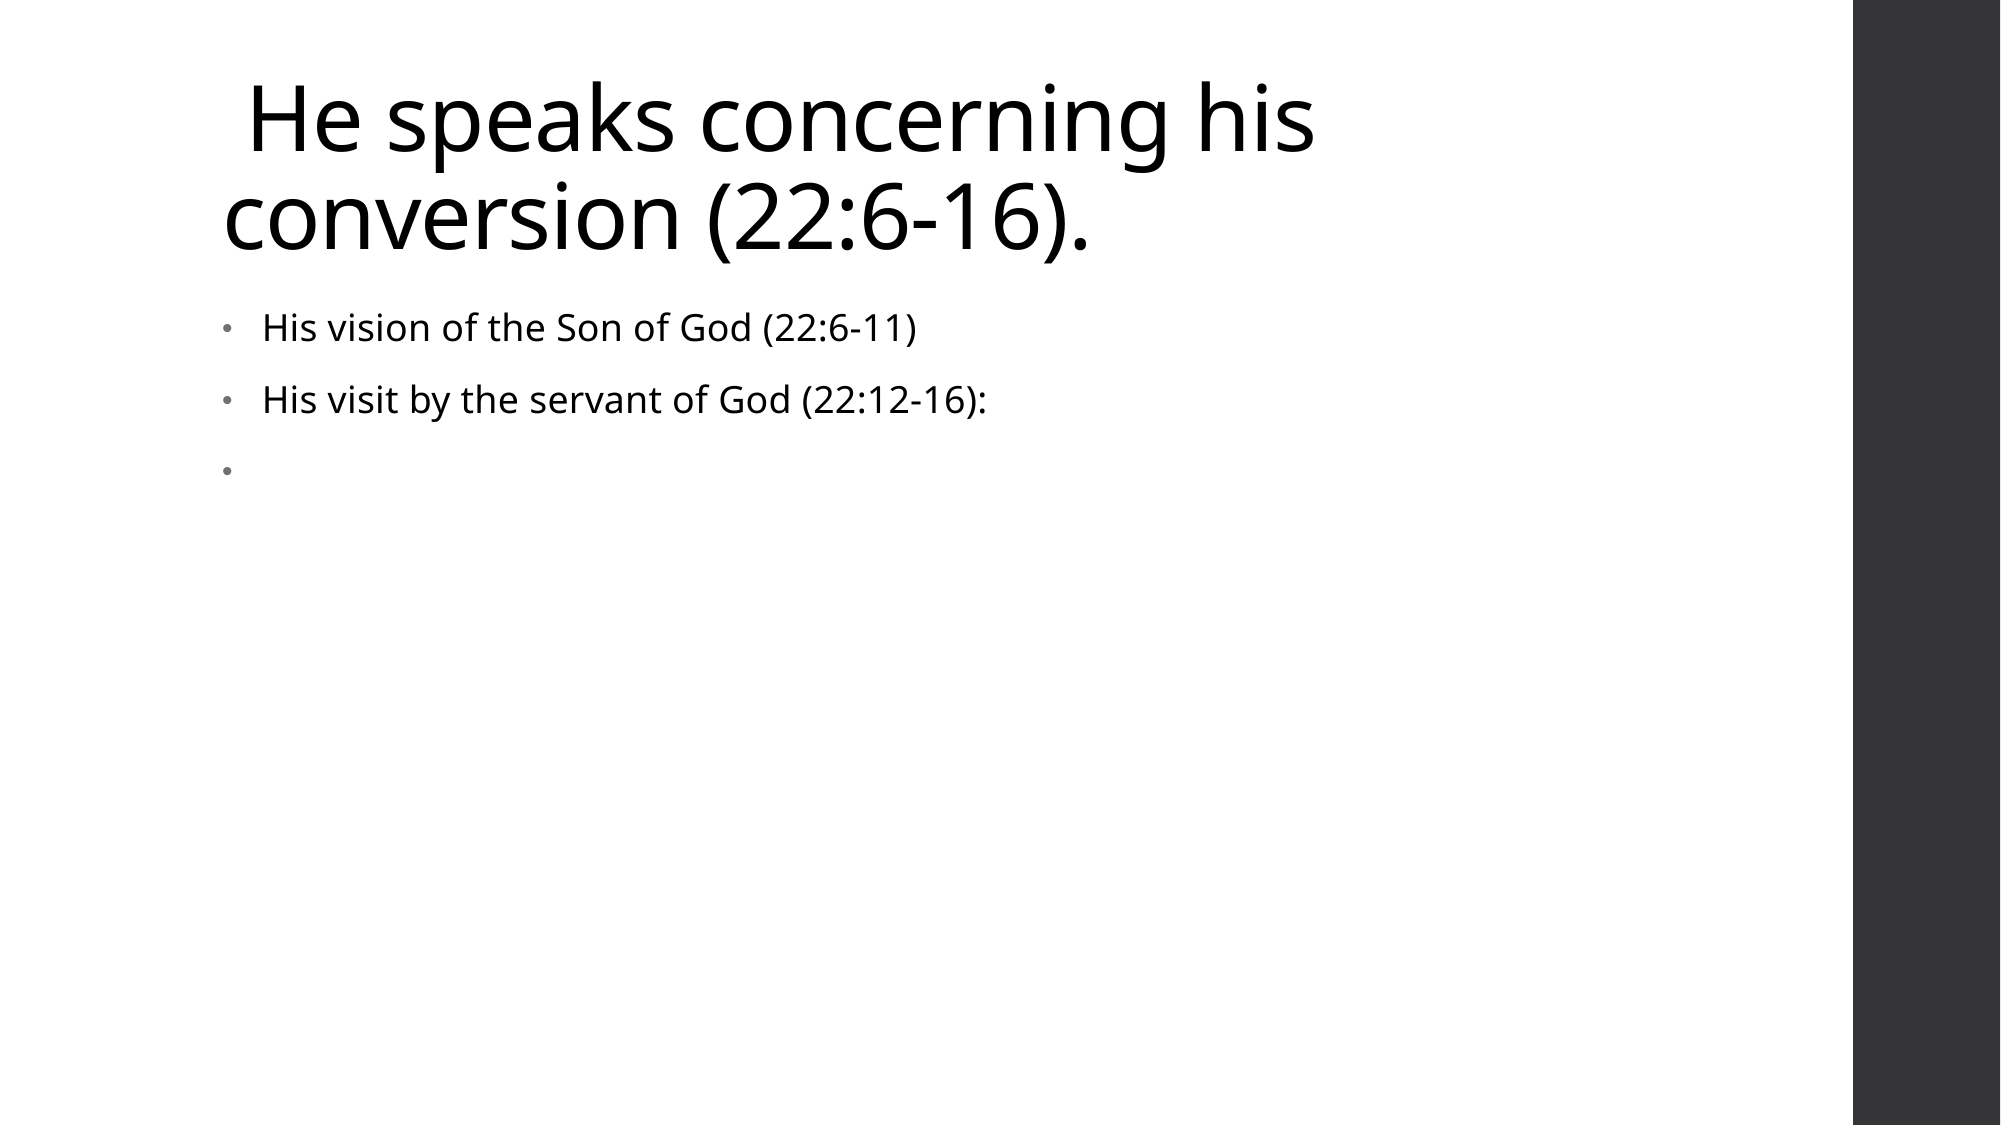

# He speaks concerning his conversion (22:6-16).
 His vision of the Son of God (22:6-11)
 His visit by the servant of God (22:12-16):